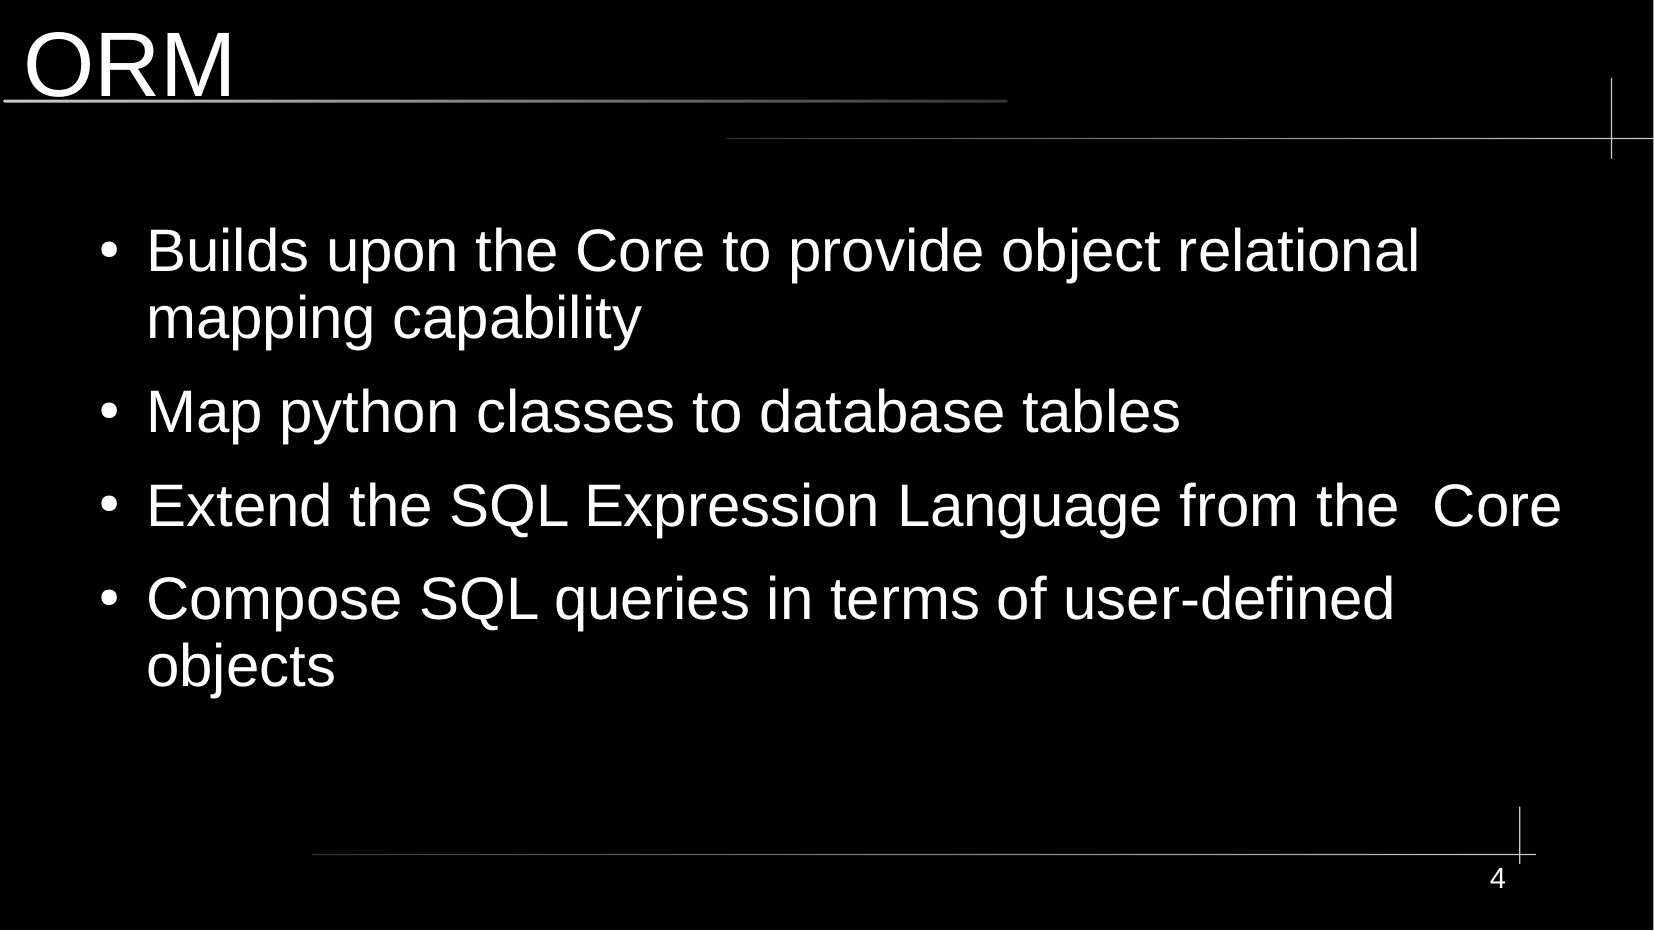

# ORM
Builds upon the Core to provide object relational mapping capability
Map python classes to database tables
Extend the SQL Expression Language from the Core
Compose SQL queries in terms of user-defined objects
4